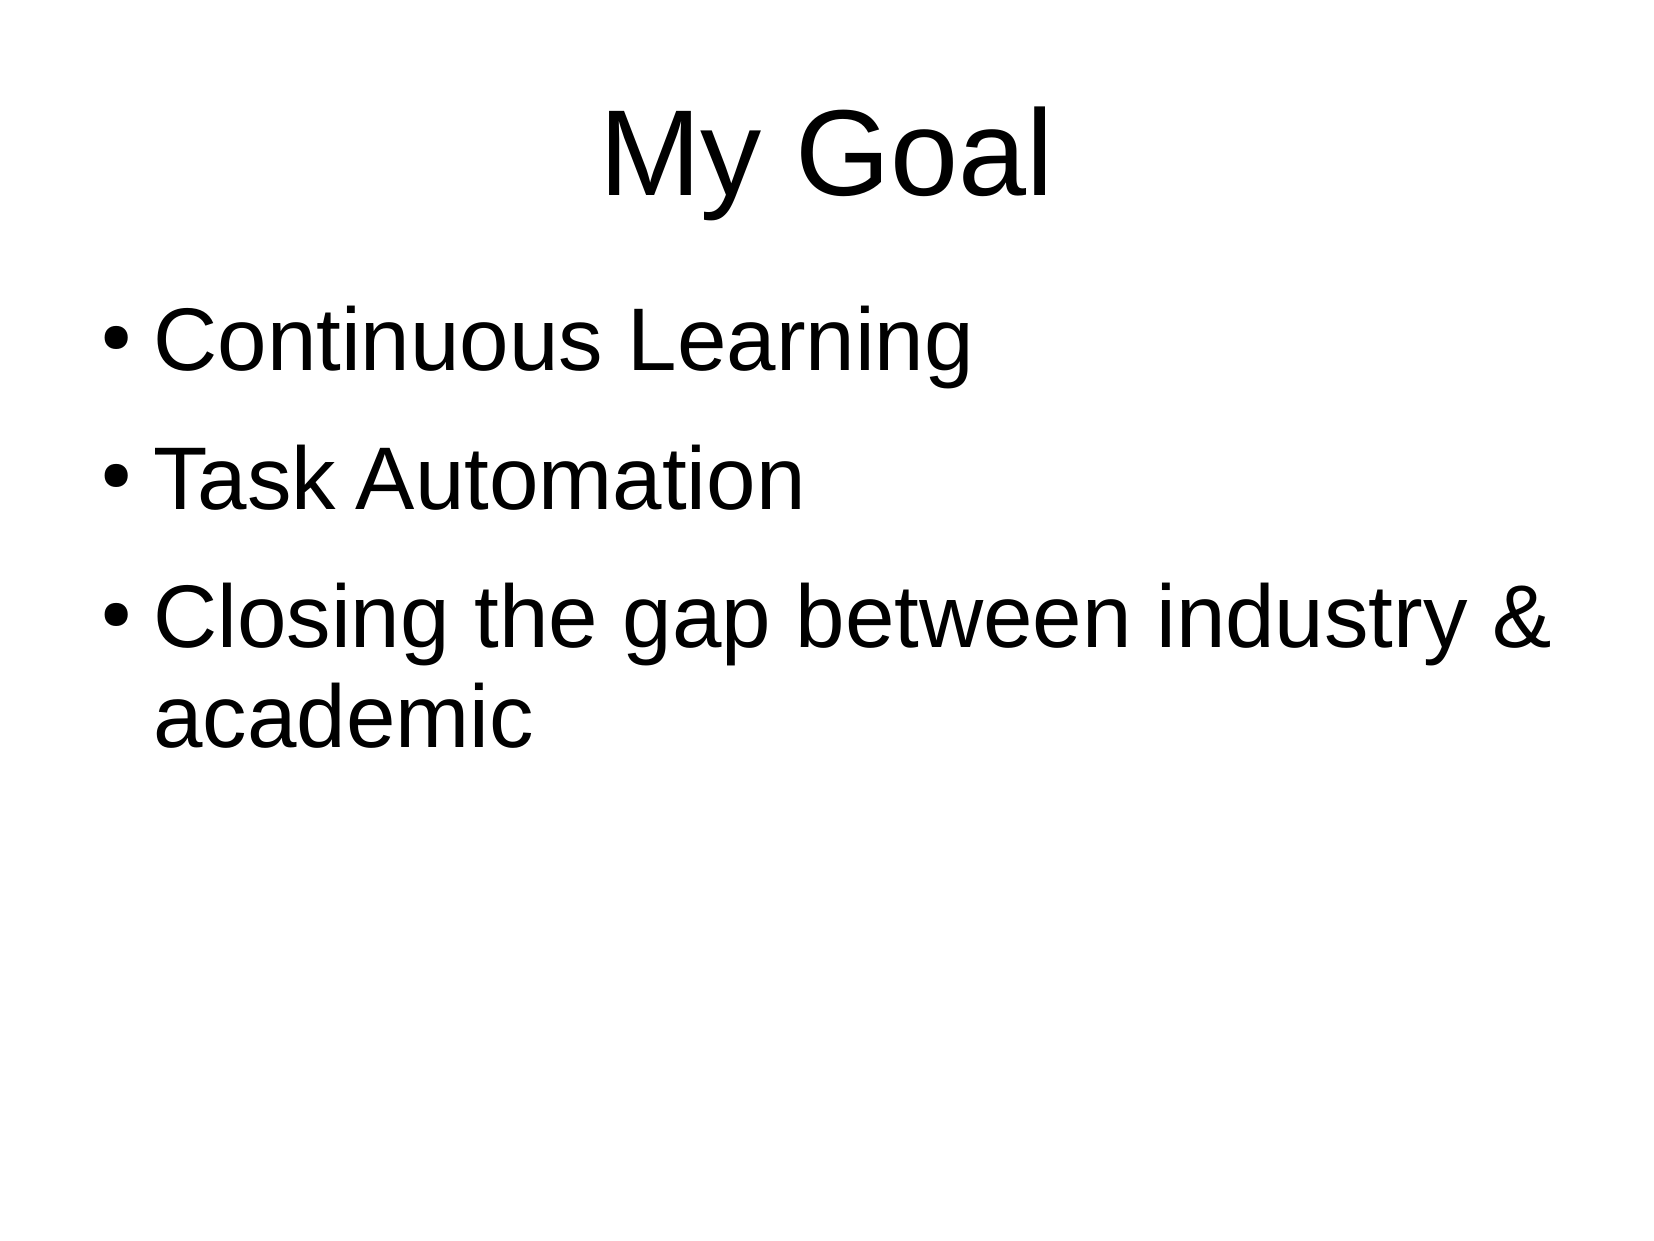

# My Goal
Continuous Learning
Task Automation
Closing the gap between industry & academic